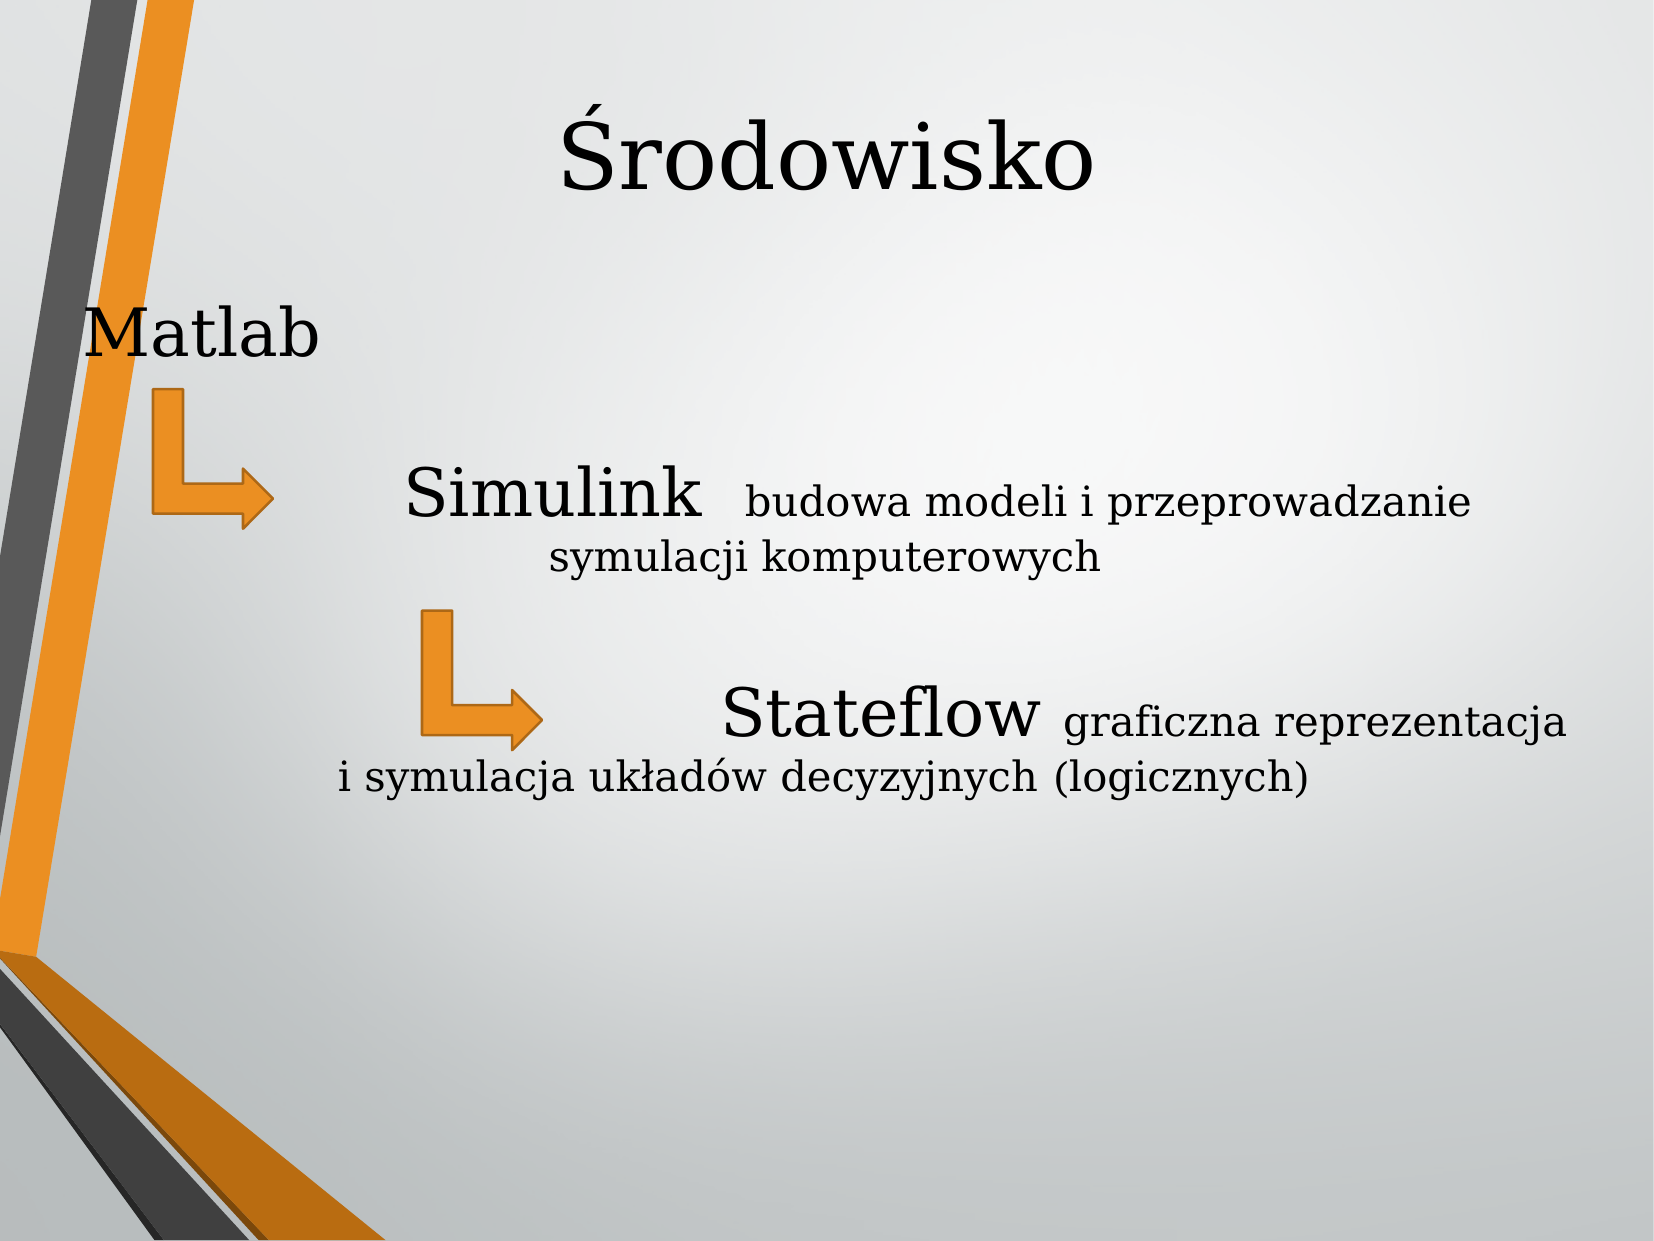

Środowisko
Matlab
 		Simulink budowa modeli i przeprowadzanie symulacji komputerowych
 Stateflow graficzna reprezentacja i symulacja układów decyzyjnych (logicznych)